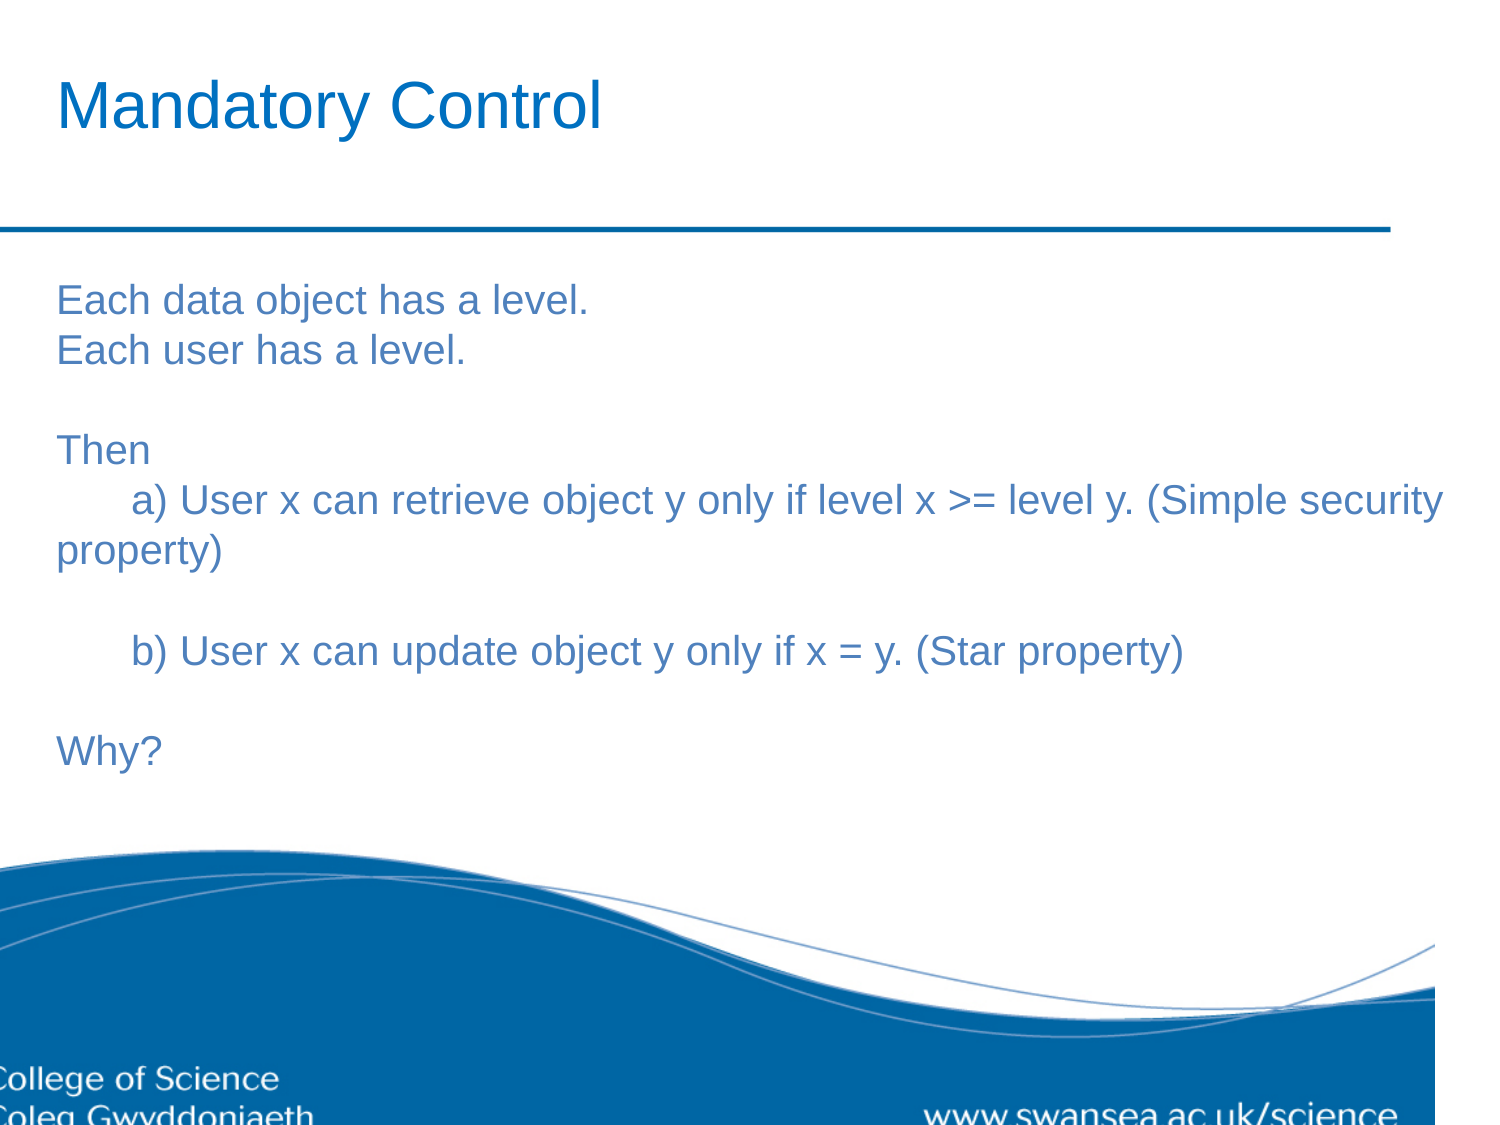

Mandatory Control
Each data object has a level.
Each user has a level.
Then
	a) User x can retrieve object y only if level x >= level y. (Simple security property)
	b) User x can update object y only if x = y. (Star property)
Why?